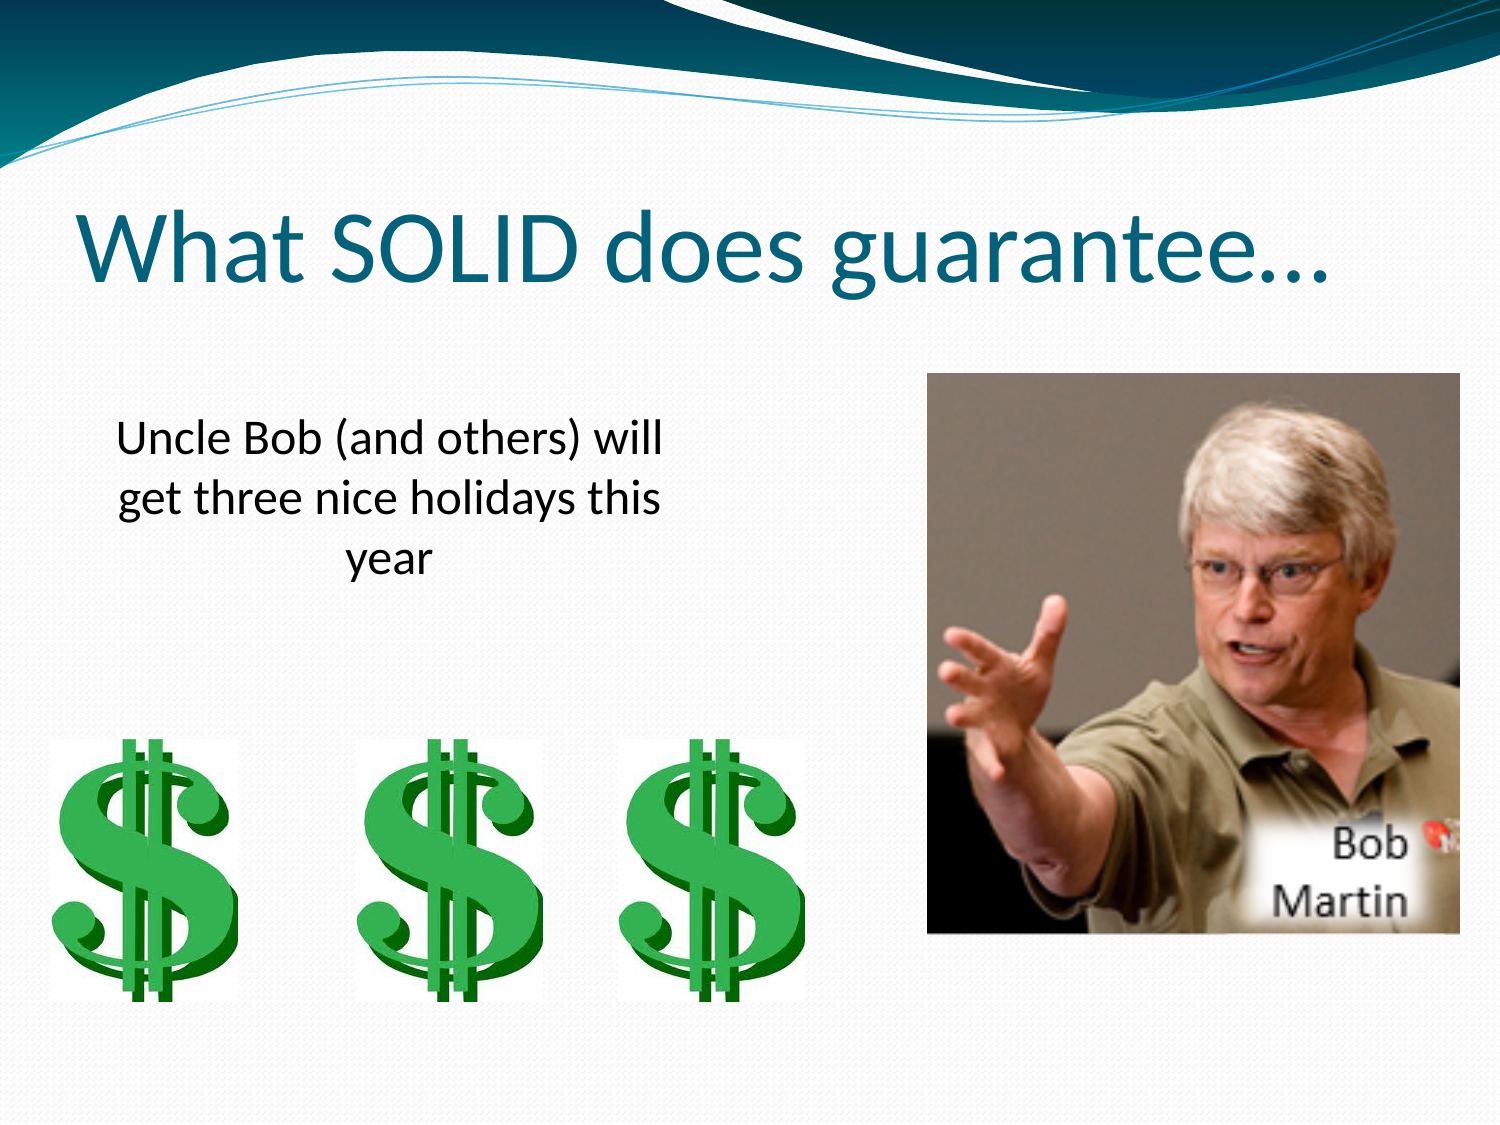

# What SOLID does guarantee…
Uncle Bob (and others) will get three nice holidays this year